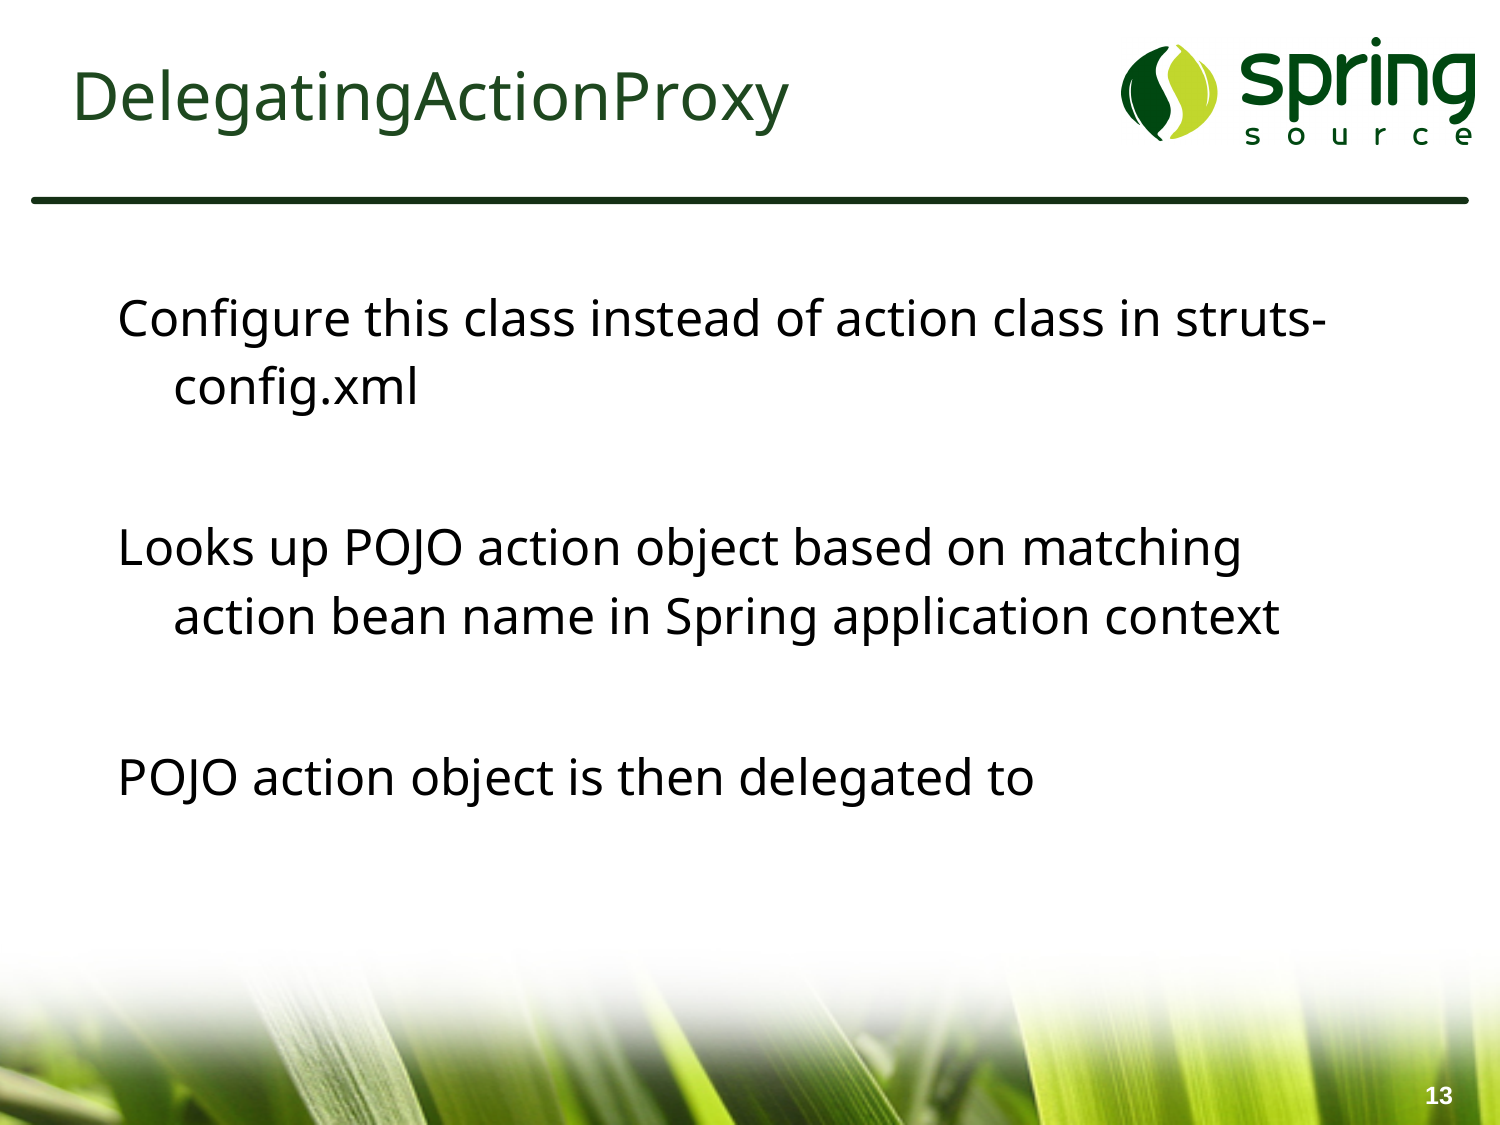

# DelegatingActionProxy
Configure this class instead of action class in struts-config.xml
Looks up POJO action object based on matching action bean name in Spring application context
POJO action object is then delegated to